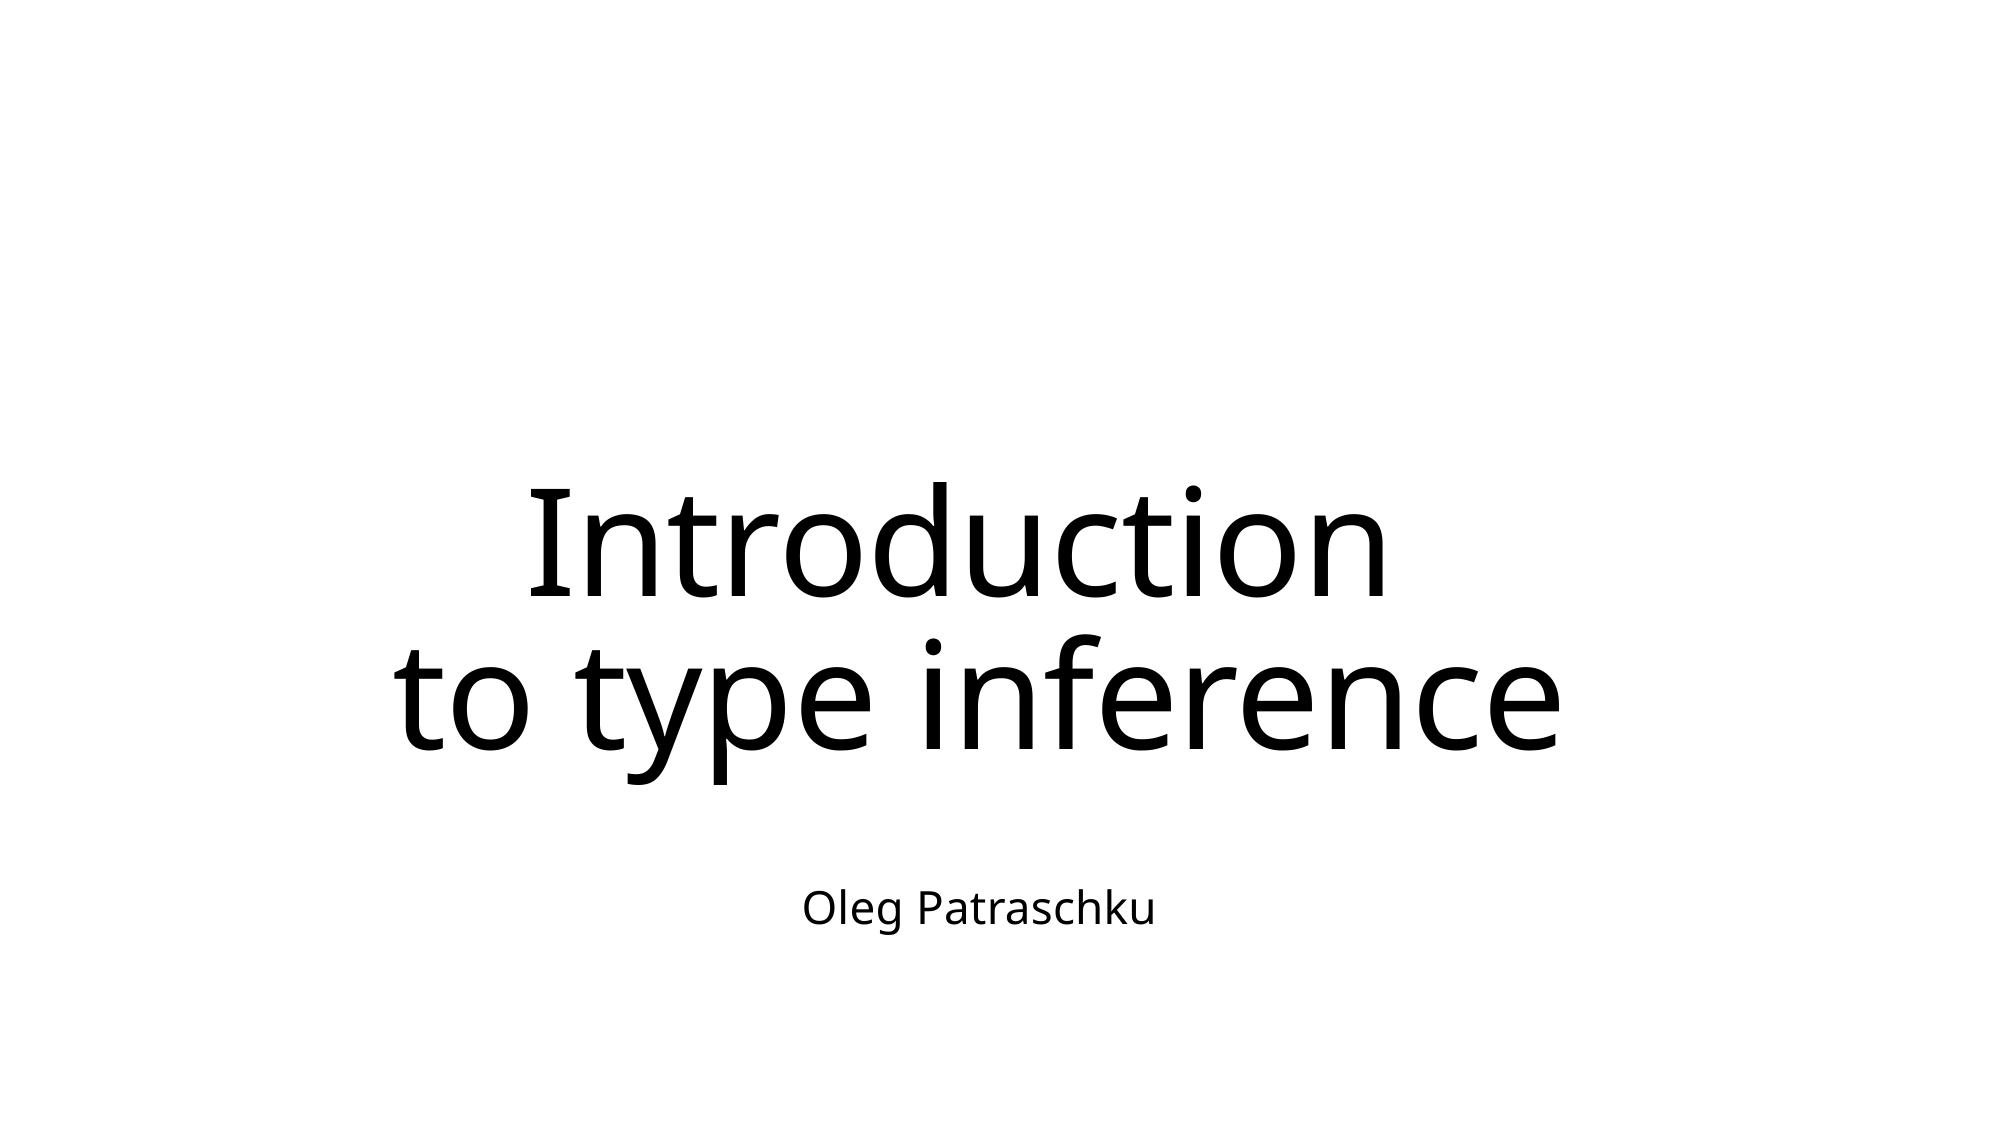

# Introduction to type inference
Oleg Patraschku